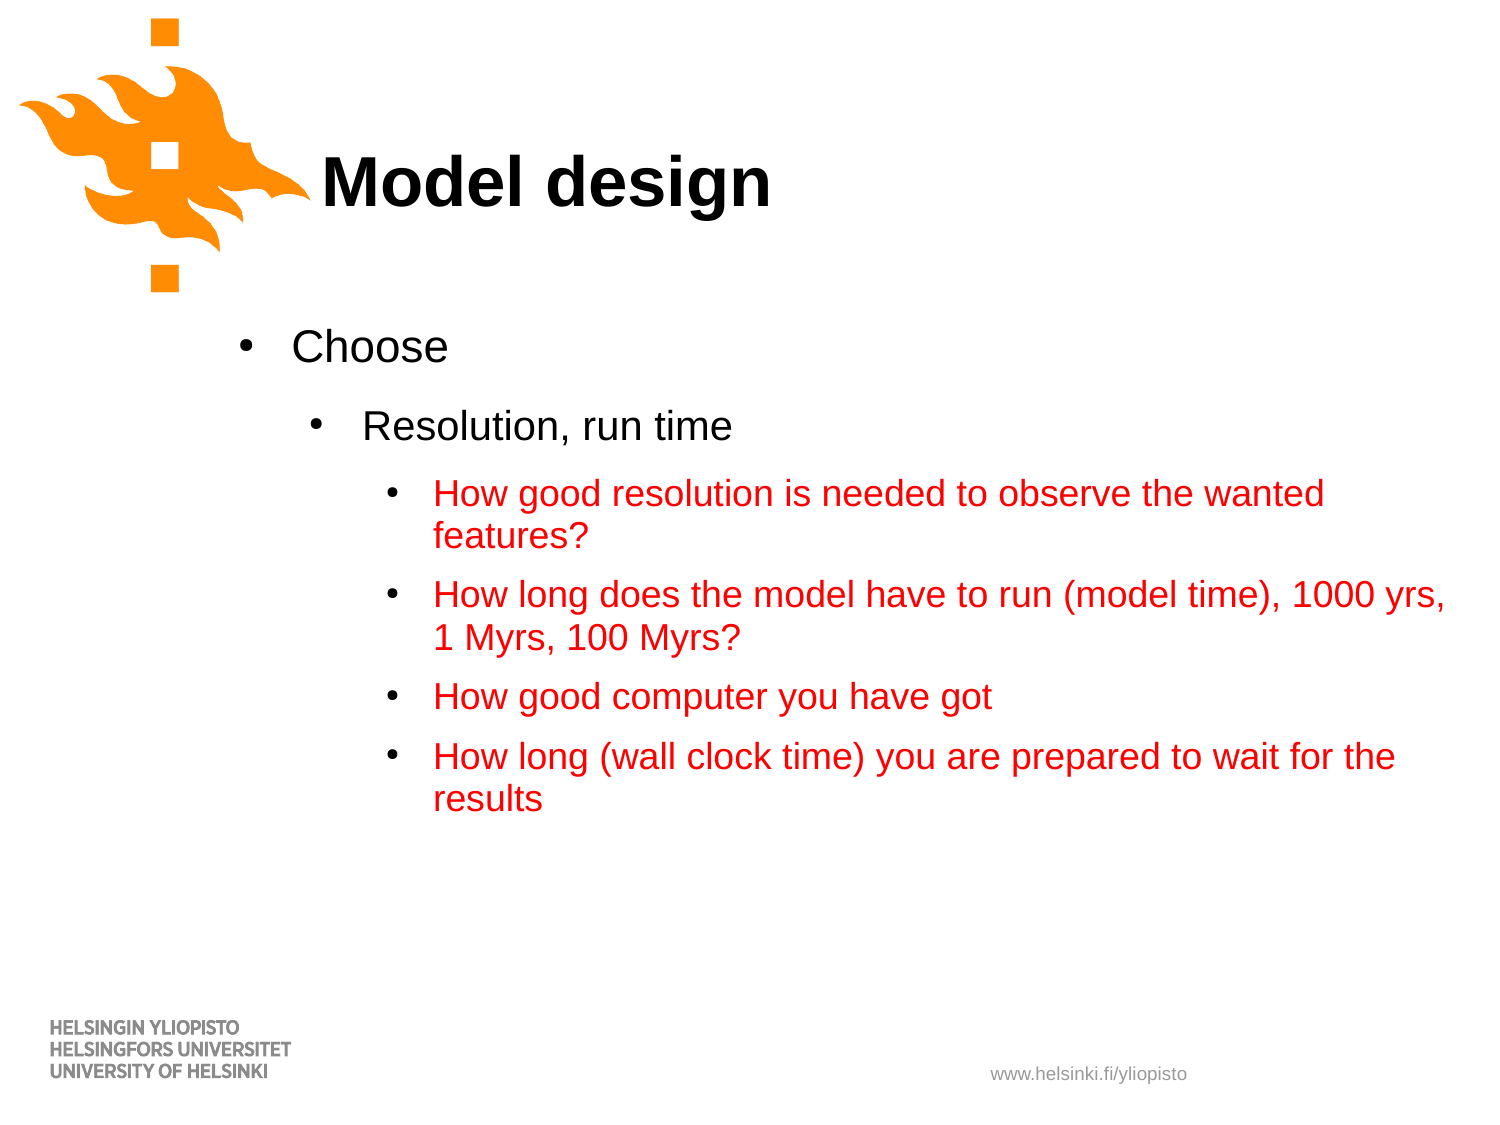

# Model design
Choose
Resolution, run time
How good resolution is needed to observe the wanted features?
How long does the model have to run (model time), 1000 yrs, 1 Myrs, 100 Myrs?
How good computer you have got
How long (wall clock time) you are prepared to wait for the results